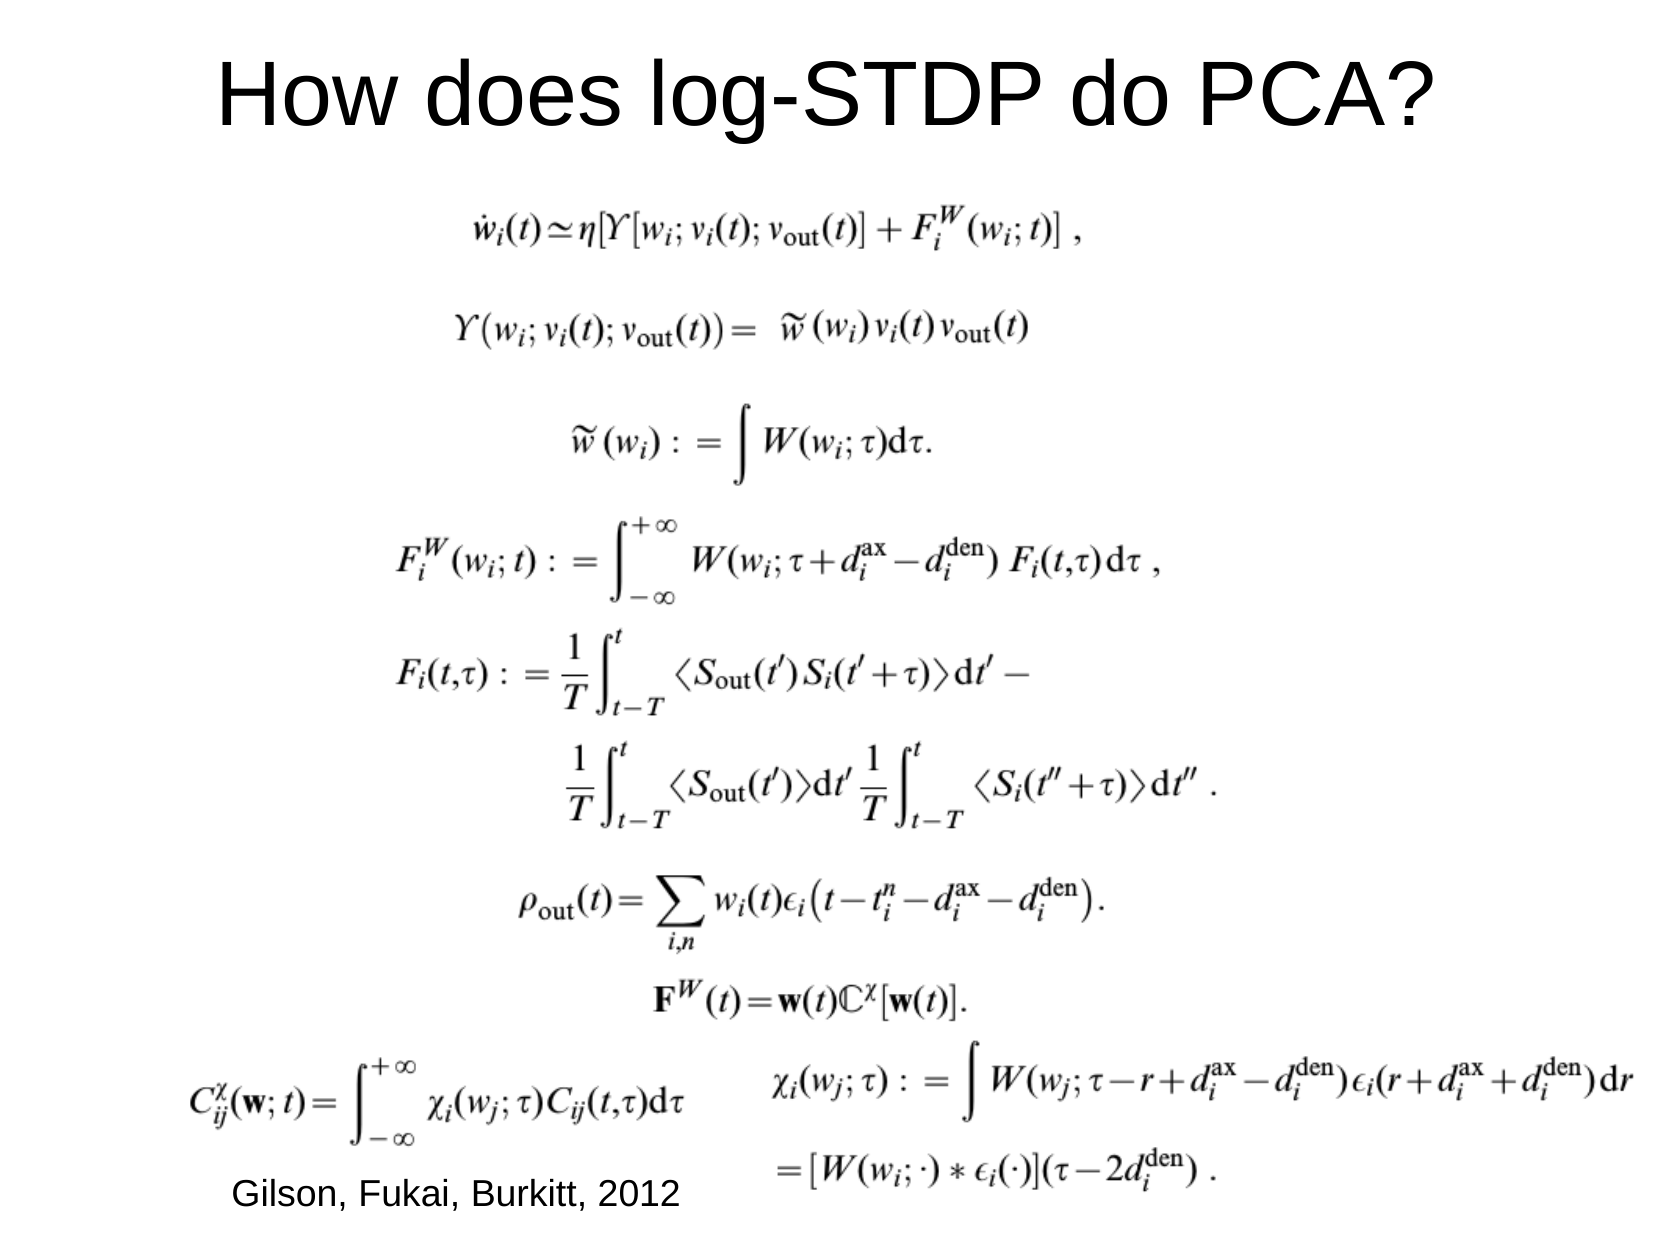

# How does log-STDP do PCA?
Gilson, Fukai, Burkitt, 2012